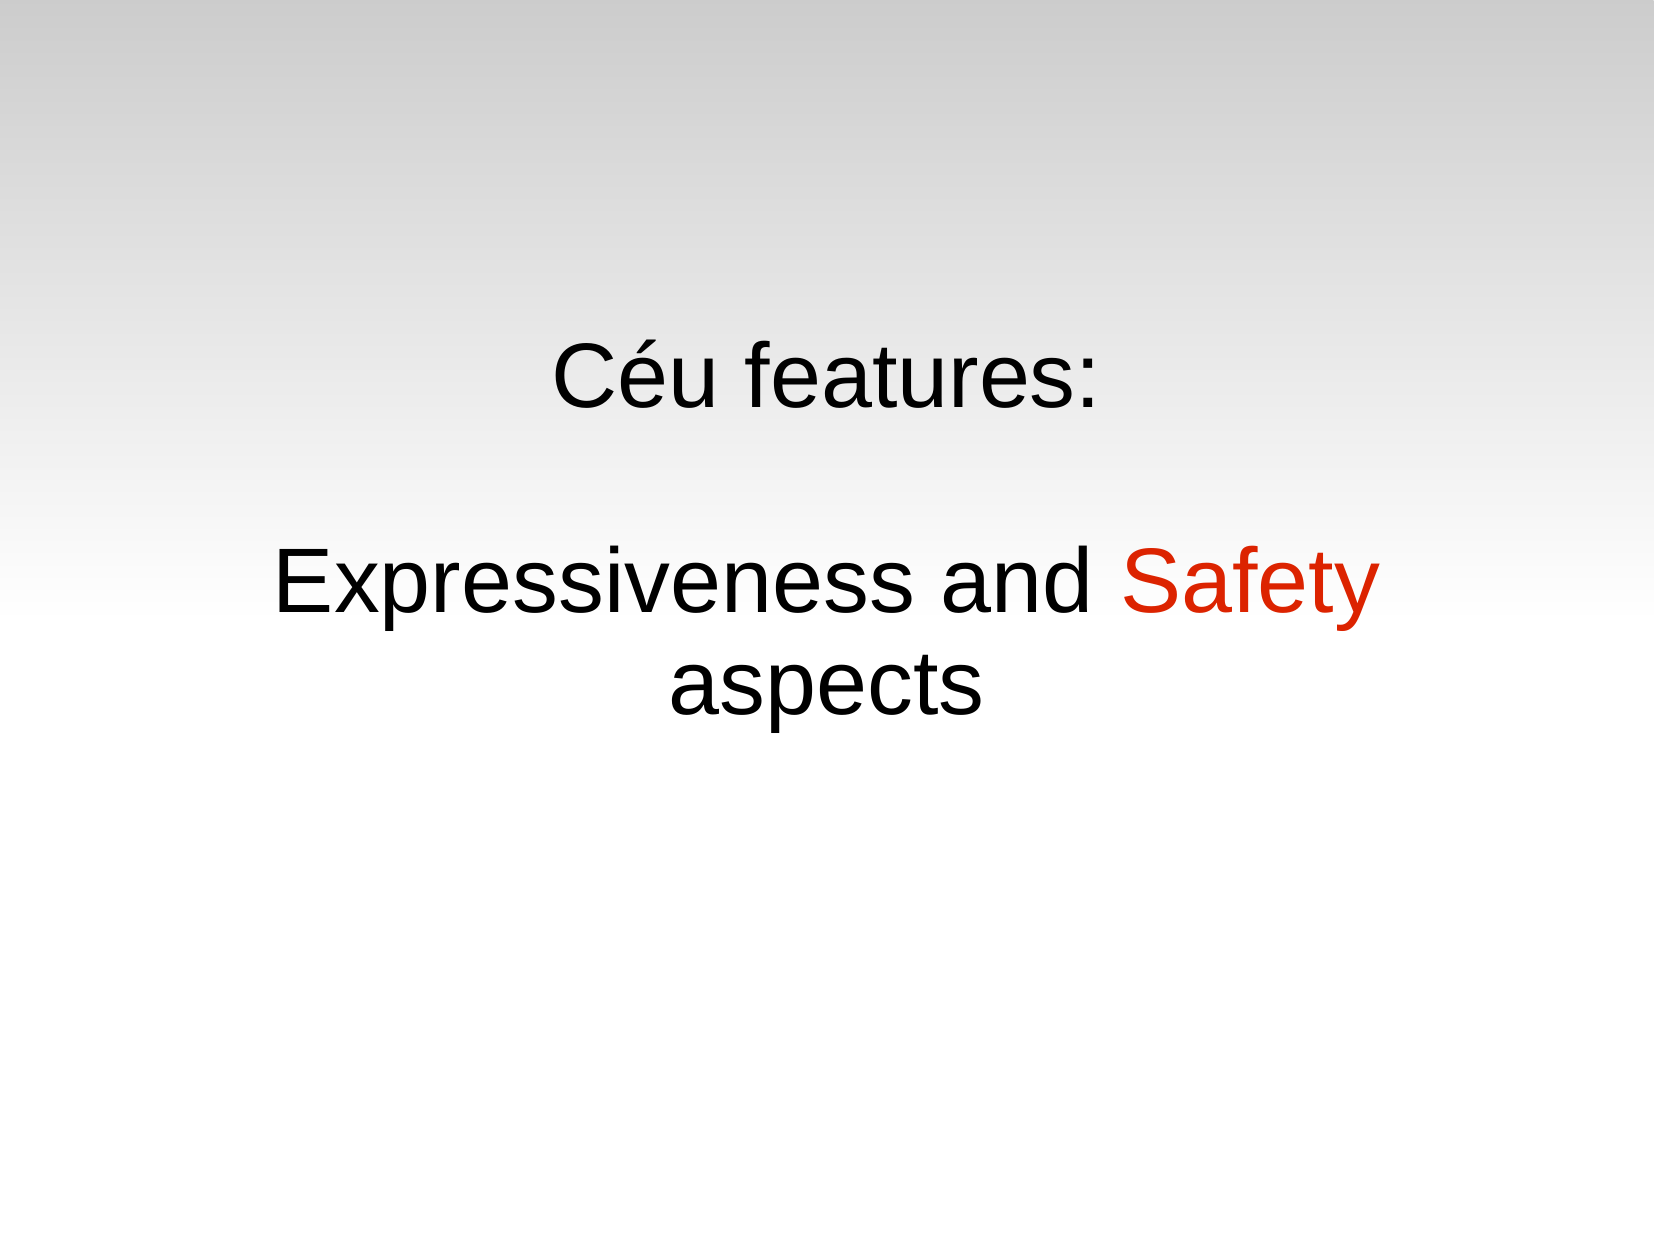

# Céu features:
Expressiveness and Safety
aspects